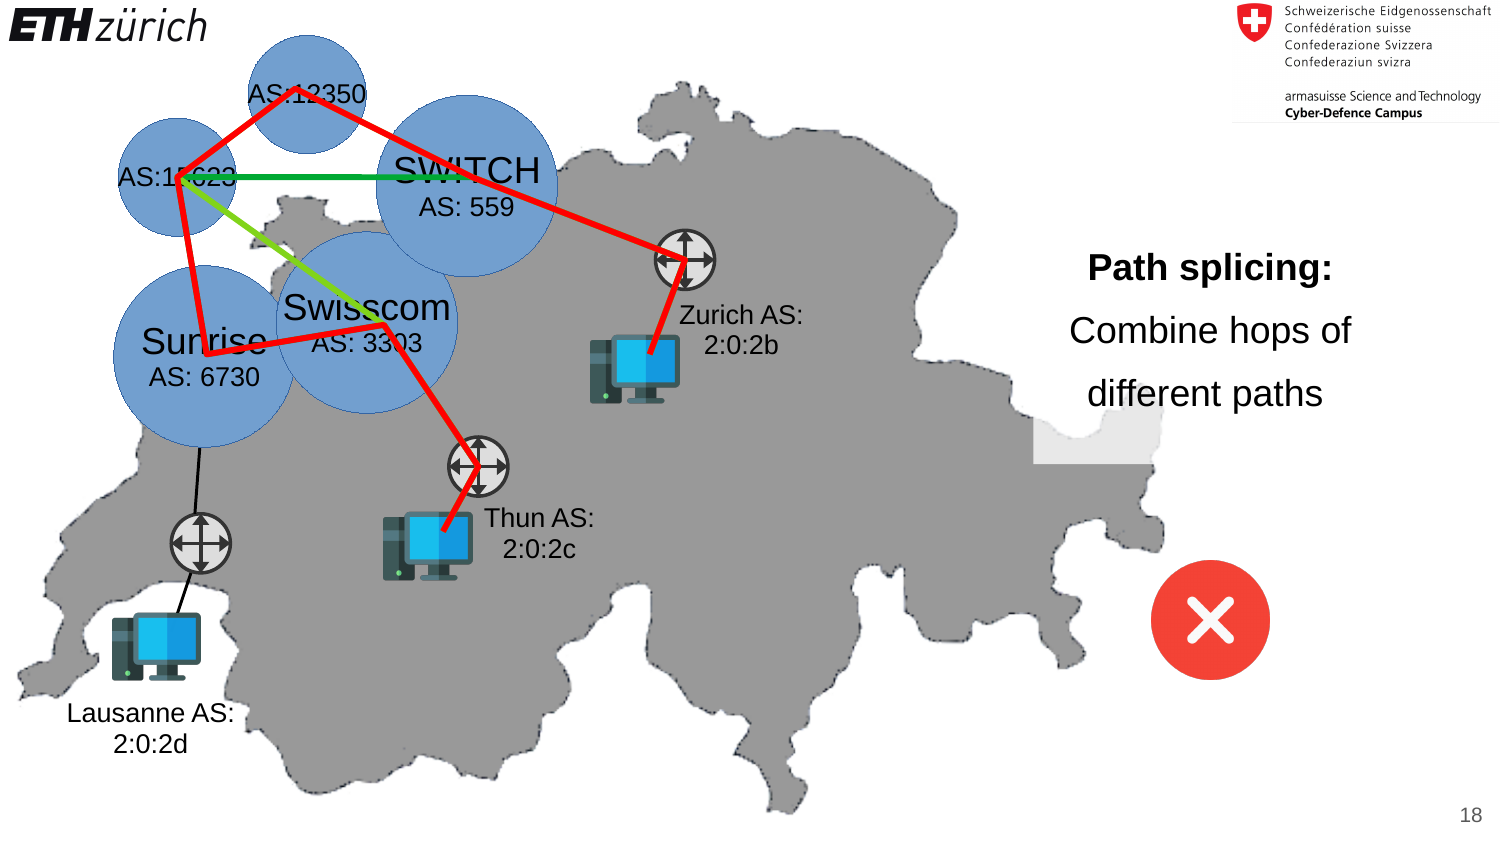

AS:12350
SWITCH
AS: 559
AS:15623
Path splicing: Combine hops of different paths
Swisscom
AS: 3303
Sunrise
AS: 6730
Zurich AS:
2:0:2b
Thun AS:
2:0:2c
Lausanne AS:
2:0:2d
18